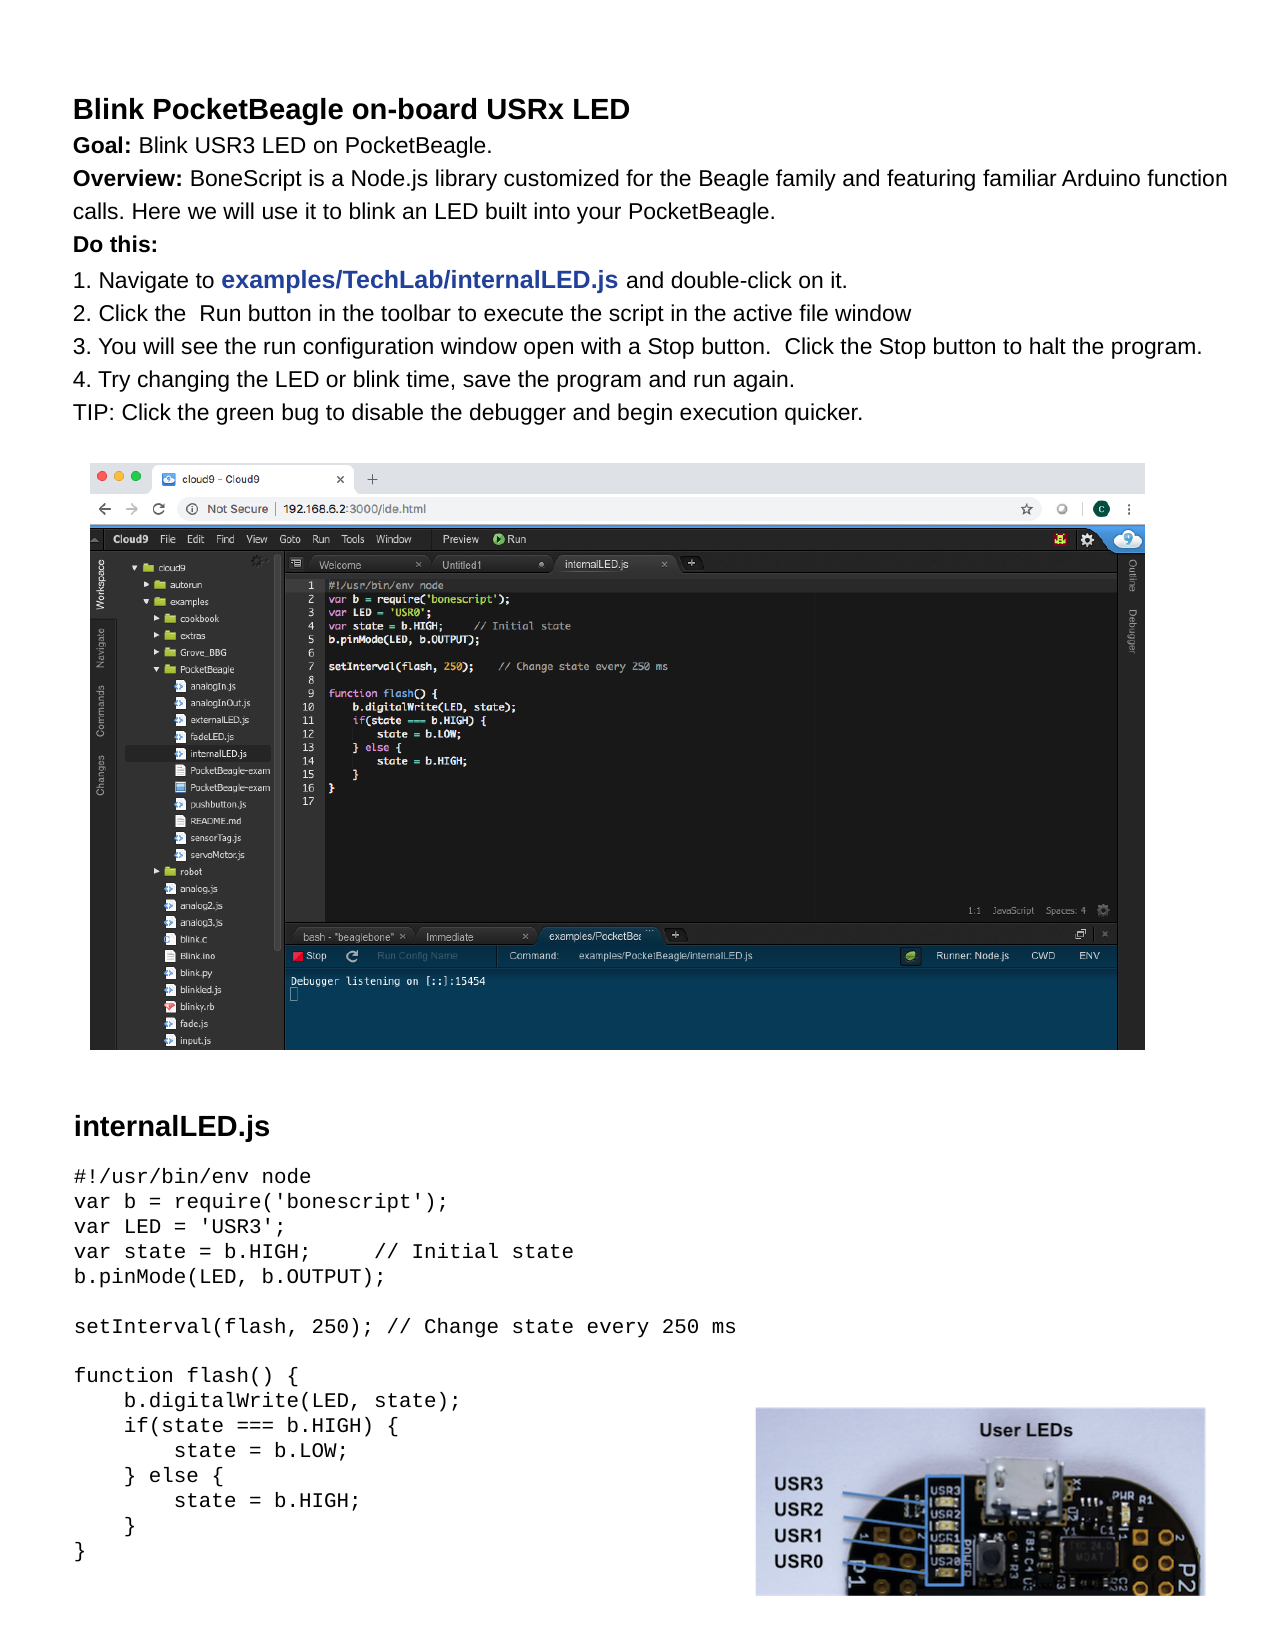

Blink PocketBeagle on-board USRx LED
Goal: Blink USR3 LED on PocketBeagle.
Overview: BoneScript is a Node.js library customized for the Beagle family and featuring familiar Arduino function calls. Here we will use it to blink an LED built into your PocketBeagle.
Do this:
1. Navigate to examples/TechLab/internalLED.js and double-click on it.
2. Click the Run button in the toolbar to execute the script in the active file window
3. You will see the run configuration window open with a Stop button. Click the Stop button to halt the program.
4. Try changing the LED or blink time, save the program and run again.
TIP: Click the green bug to disable the debugger and begin execution quicker.
internalLED.js
#!/usr/bin/env node
var b = require('bonescript');
var LED = 'USR3';
var state = b.HIGH; // Initial state
b.pinMode(LED, b.OUTPUT);
setInterval(flash, 250); // Change state every 250 ms
function flash() {
 b.digitalWrite(LED, state);
 if(state === b.HIGH) {
 state = b.LOW;
 } else {
 state = b.HIGH;
 }
}